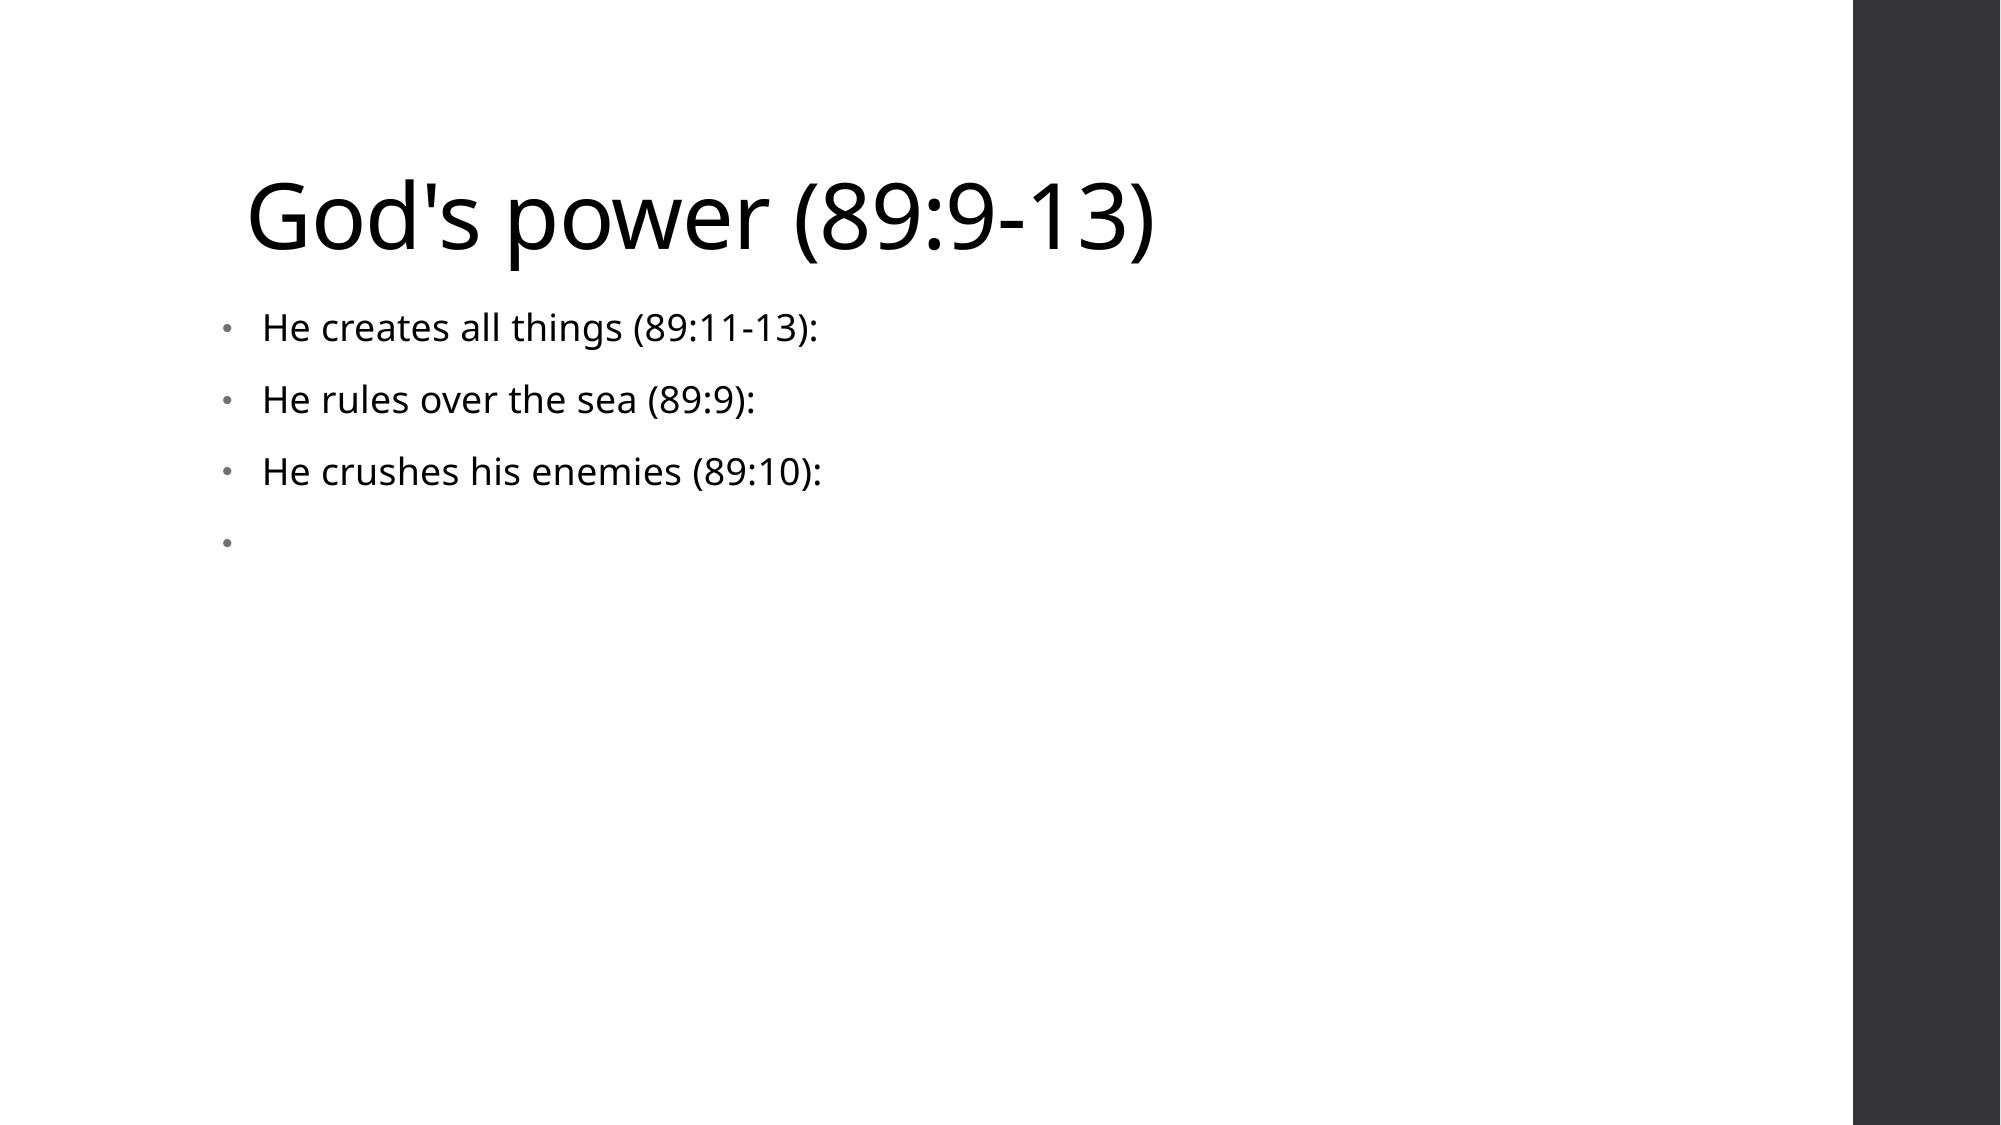

# God's power (89:9-13)
 He creates all things (89:11-13):
 He rules over the sea (89:9):
 He crushes his enemies (89:10):